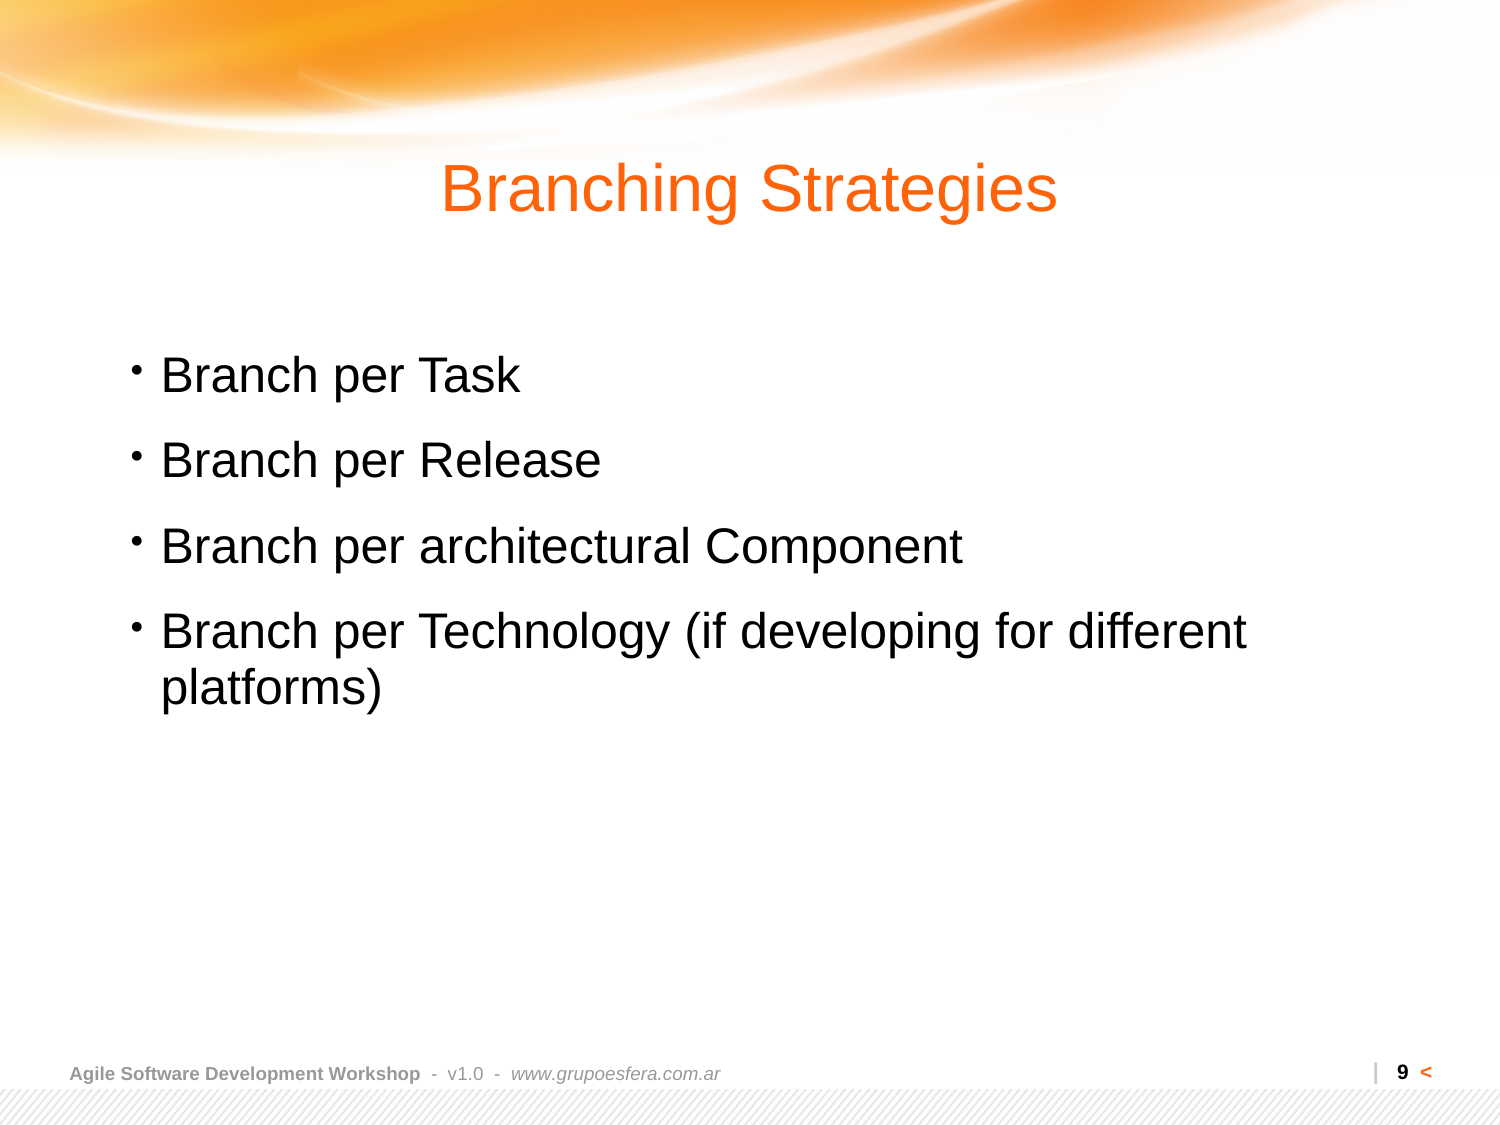

# Branching Strategies
Branch per Task
Branch per Release
Branch per architectural Component
Branch per Technology (if developing for different platforms)